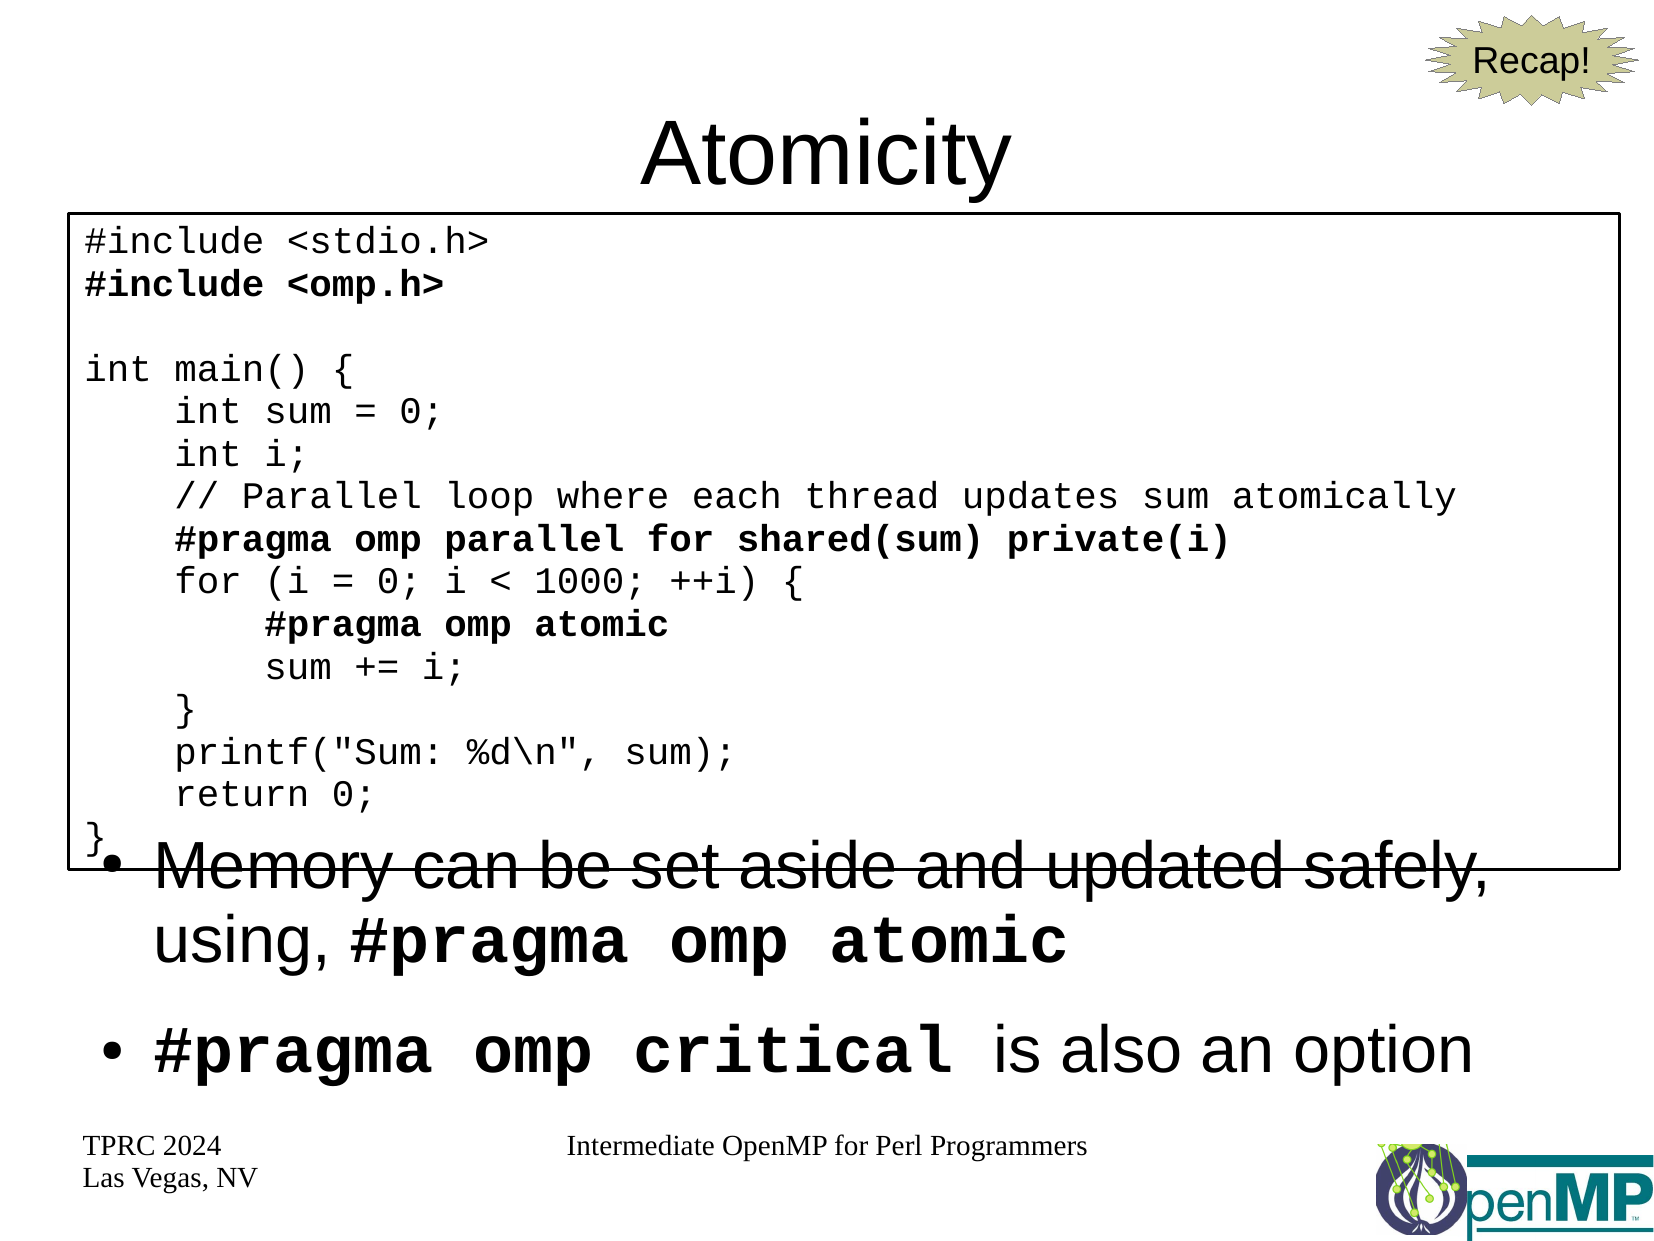

Recap!
# Atomicity
#include <stdio.h>
#include <omp.h>
int main() {
 int sum = 0;
 int i;
 // Parallel loop where each thread updates sum atomically
 #pragma omp parallel for shared(sum) private(i)
 for (i = 0; i < 1000; ++i) {
 #pragma omp atomic
 sum += i;
 }
 printf("Sum: %d\n", sum);
 return 0;
}
Memory can be set aside and updated safely, using, #pragma omp atomic
#pragma omp critical is also an option